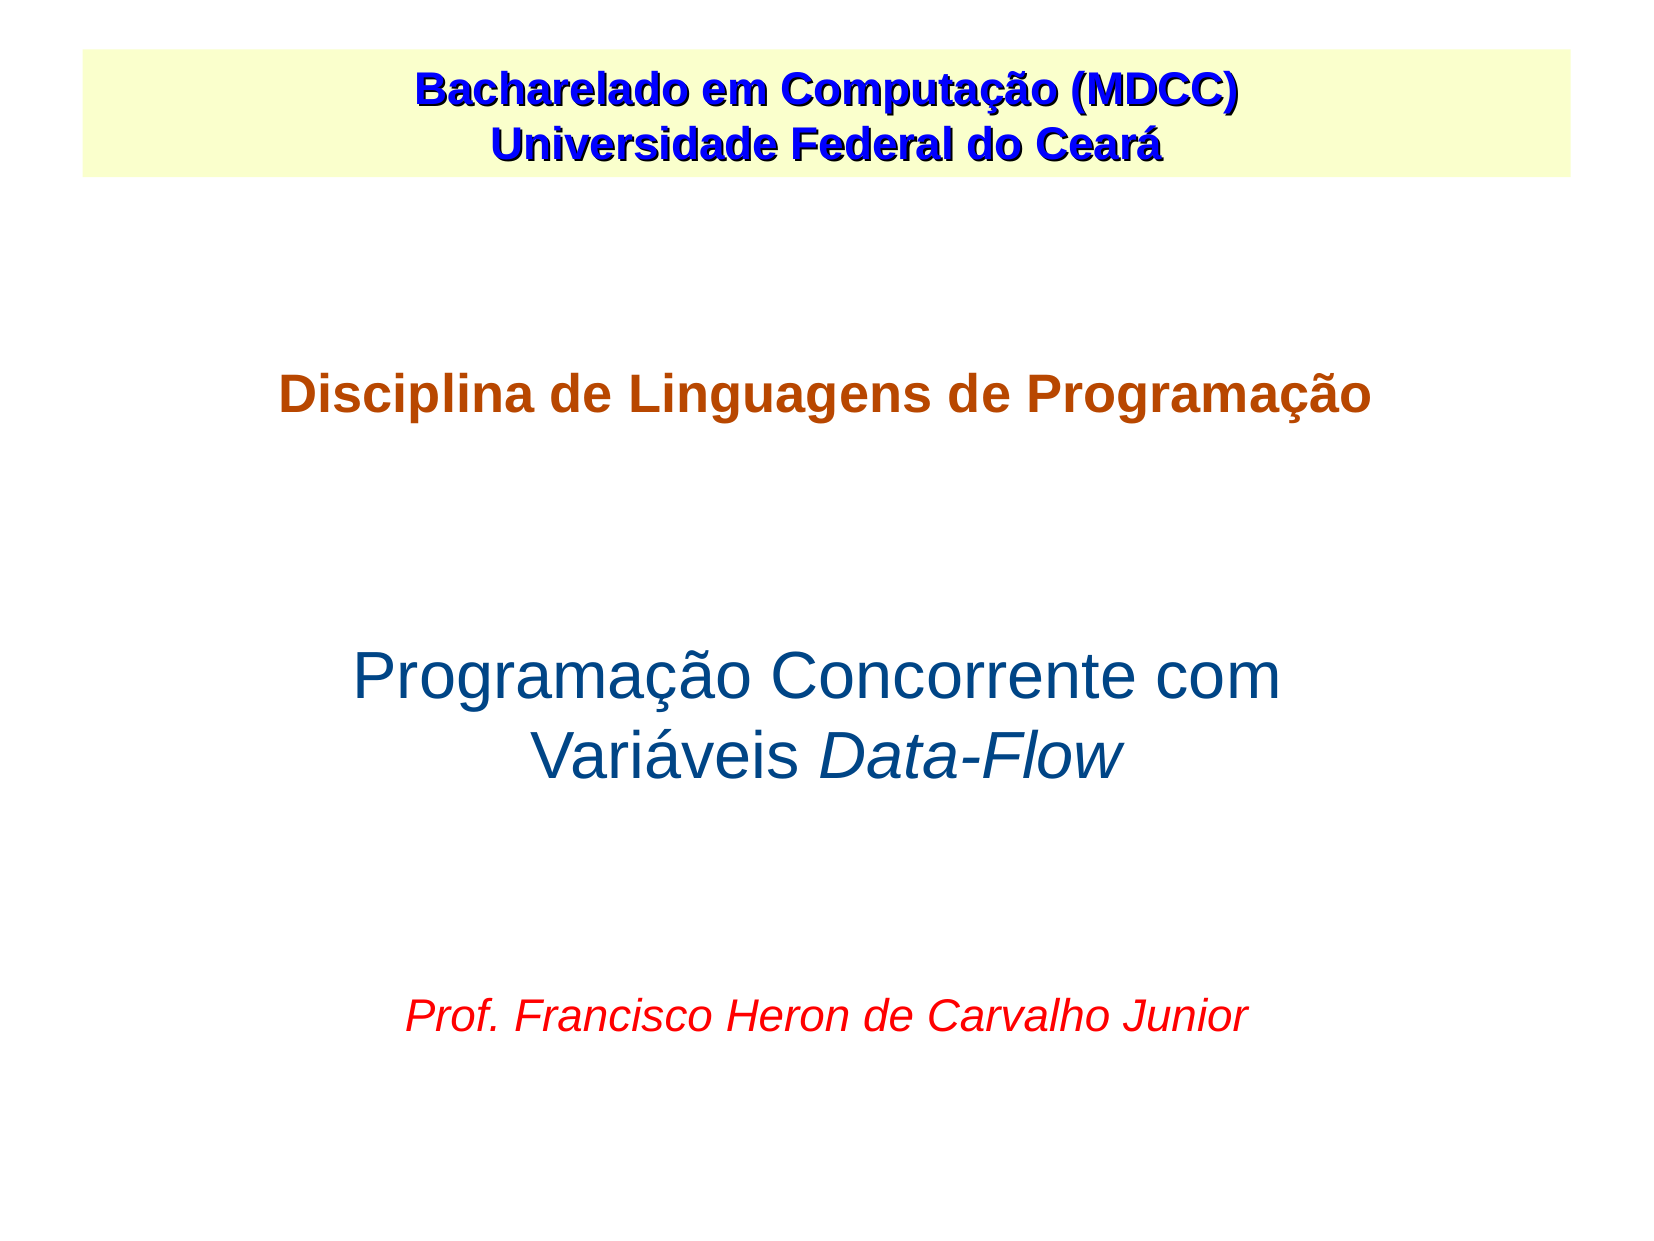

# Bacharelado em Computação (MDCC) Universidade Federal do Ceará
Disciplina de Linguagens de Programação
Programação Concorrente com
Variáveis Data-Flow
Prof. Francisco Heron de Carvalho Junior